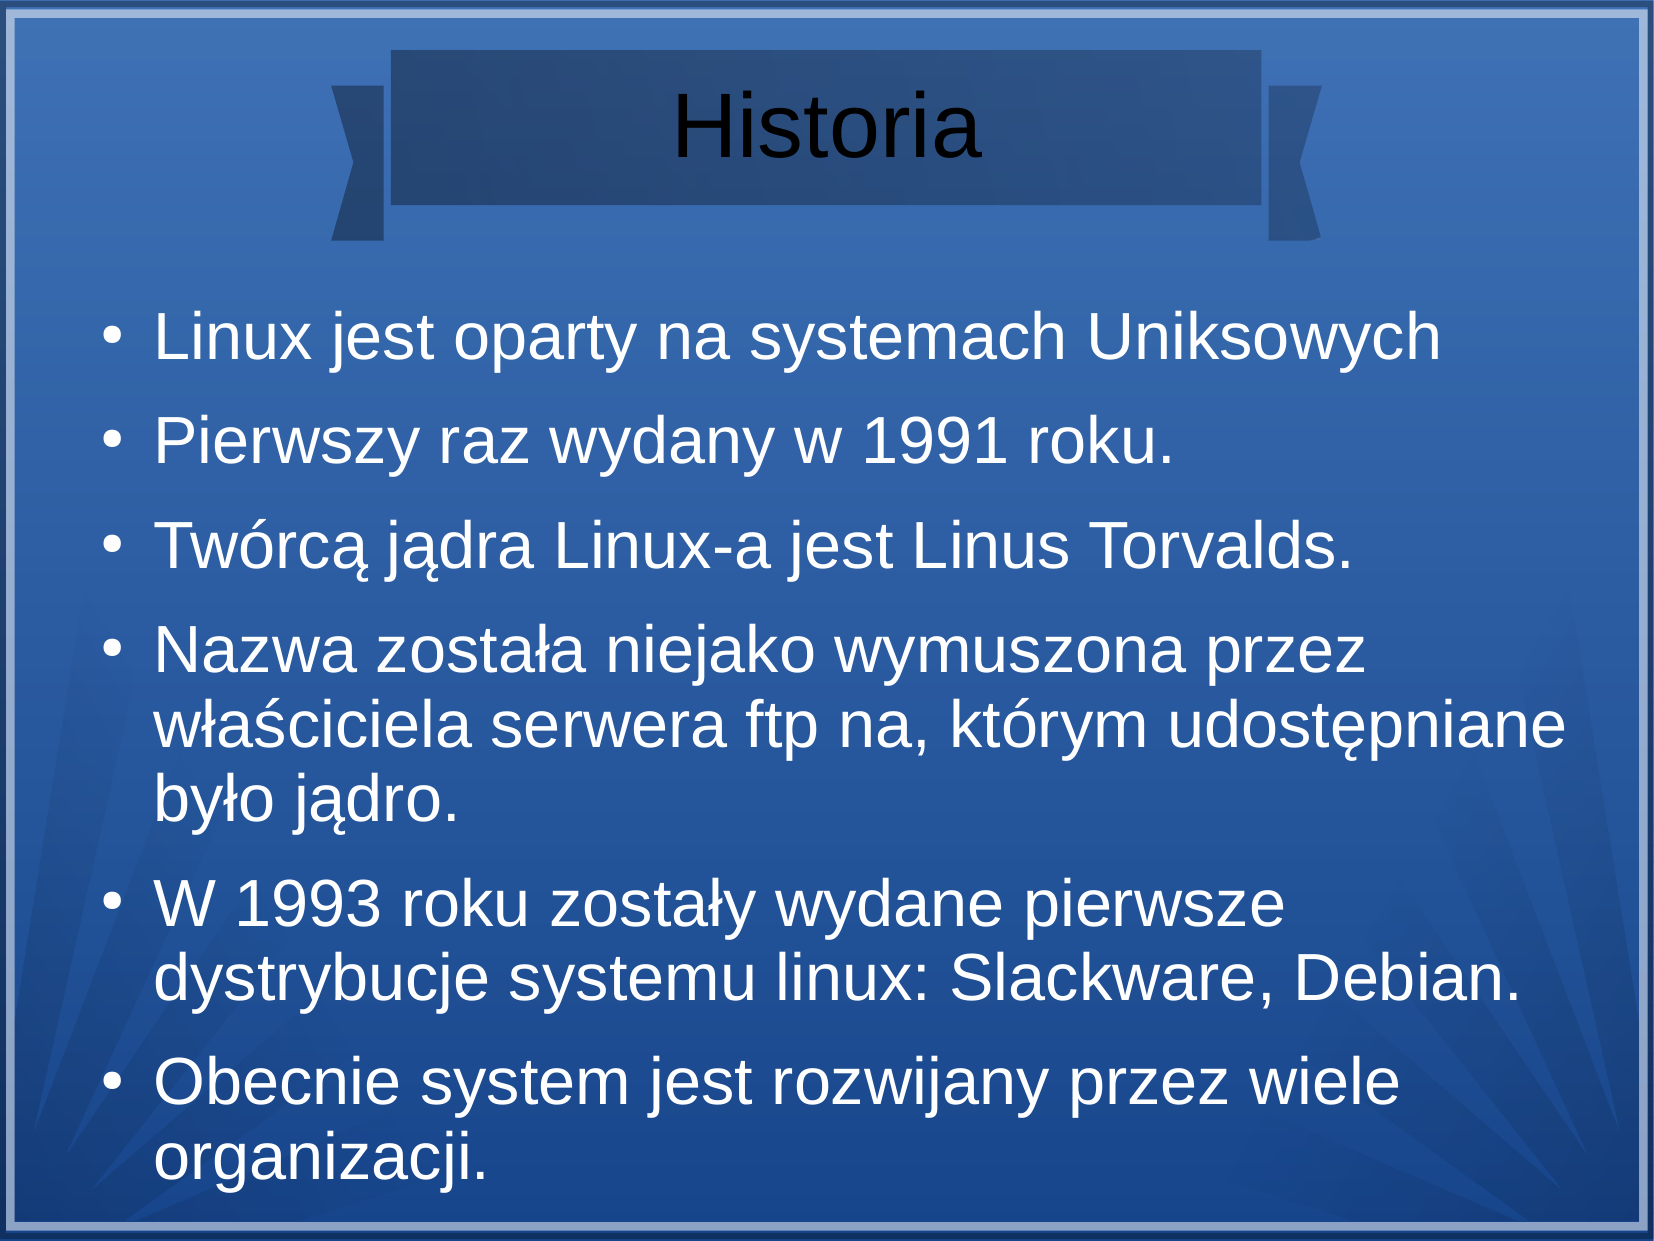

# Historia
Linux jest oparty na systemach Uniksowych
Pierwszy raz wydany w 1991 roku.
Twórcą jądra Linux-a jest Linus Torvalds.
Nazwa została niejako wymuszona przez właściciela serwera ftp na, którym udostępniane było jądro.
W 1993 roku zostały wydane pierwsze dystrybucje systemu linux: Slackware, Debian.
Obecnie system jest rozwijany przez wiele organizacji.